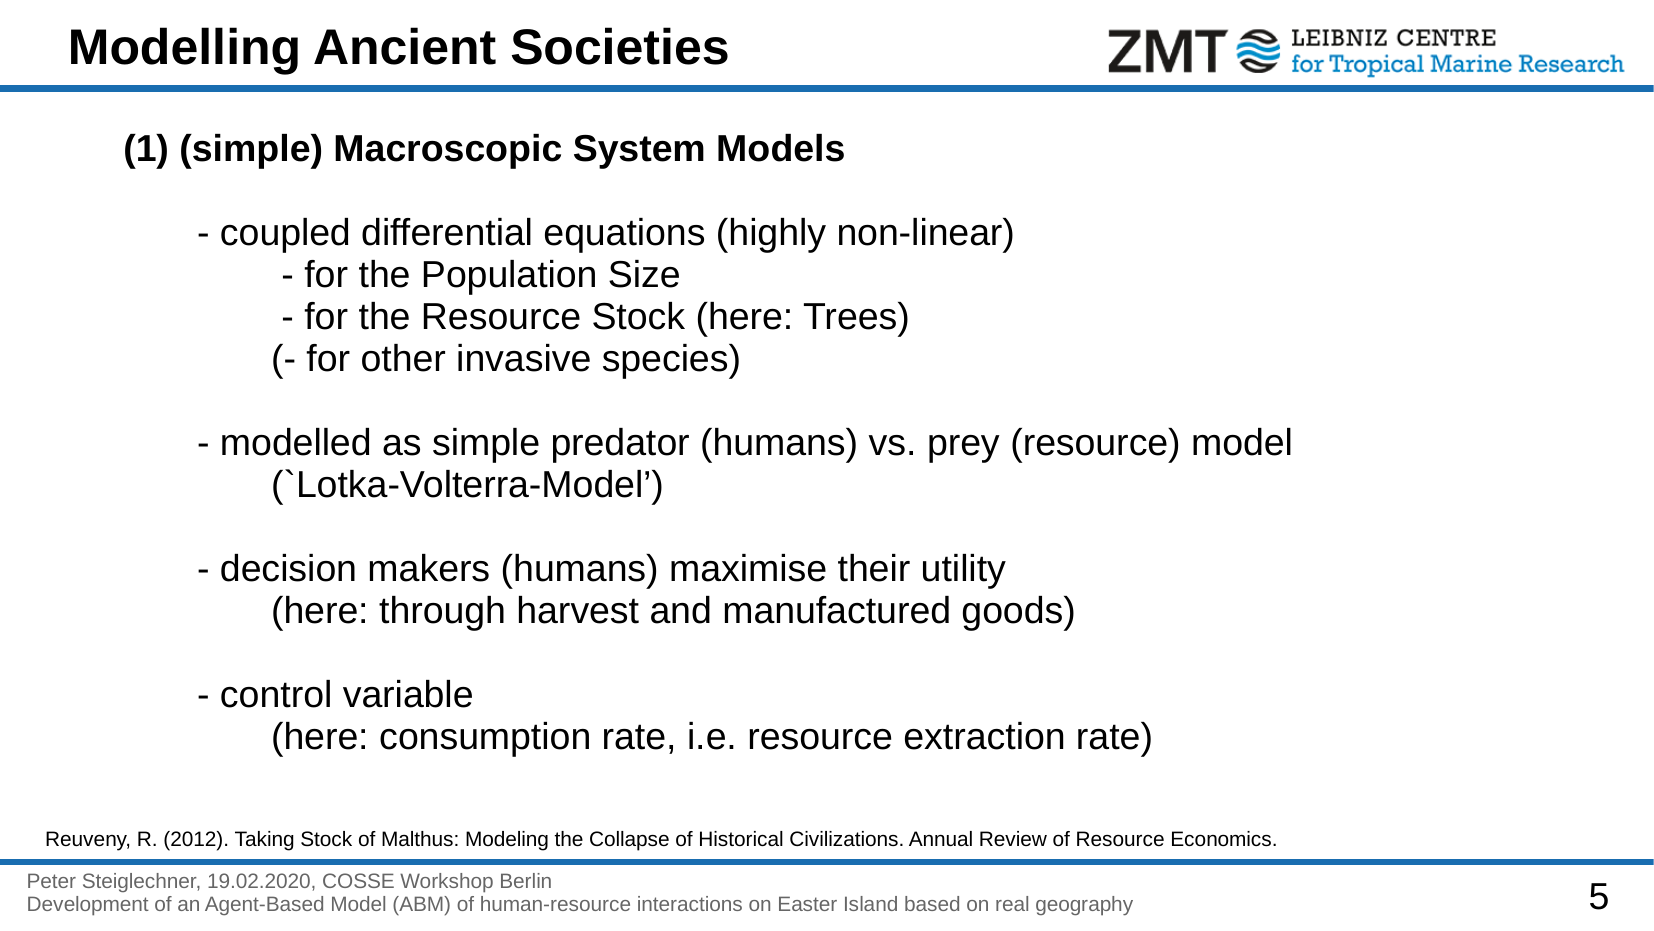

Modelling Ancient Societies
(1) (simple) Macroscopic System Models
	- coupled differential equations (highly non-linear)
		 - for the Population Size
		 - for the Resource Stock (here: Trees)
		(- for other invasive species)
	- modelled as simple predator (humans) vs. prey (resource) model
		(`Lotka-Volterra-Model’)
	- decision makers (humans) maximise their utility
		(here: through harvest and manufactured goods)
	- control variable
		(here: consumption rate, i.e. resource extraction rate)
Reuveny, R. (2012). Taking Stock of Malthus: Modeling the Collapse of Historical Civilizations. Annual Review of Resource Economics.
5